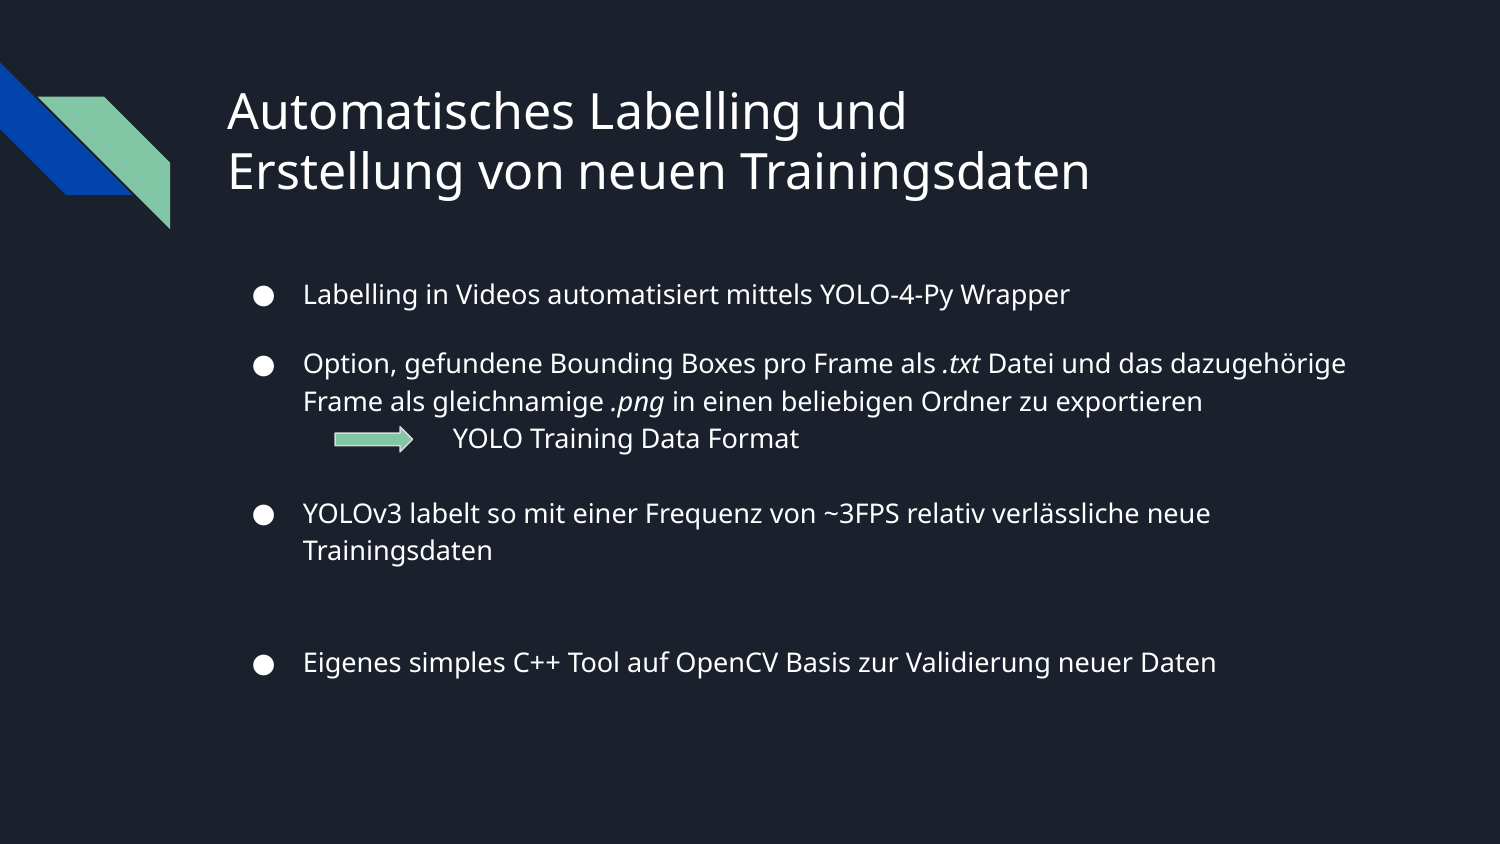

# Automatisches Labelling und Erstellung von neuen Trainingsdaten
Labelling in Videos automatisiert mittels YOLO-4-Py Wrapper
Option, gefundene Bounding Boxes pro Frame als .txt Datei und das dazugehörige Frame als gleichnamige .png in einen beliebigen Ordner zu exportieren
		YOLO Training Data Format
YOLOv3 labelt so mit einer Frequenz von ~3FPS relativ verlässliche neue Trainingsdaten
Eigenes simples C++ Tool auf OpenCV Basis zur Validierung neuer Daten